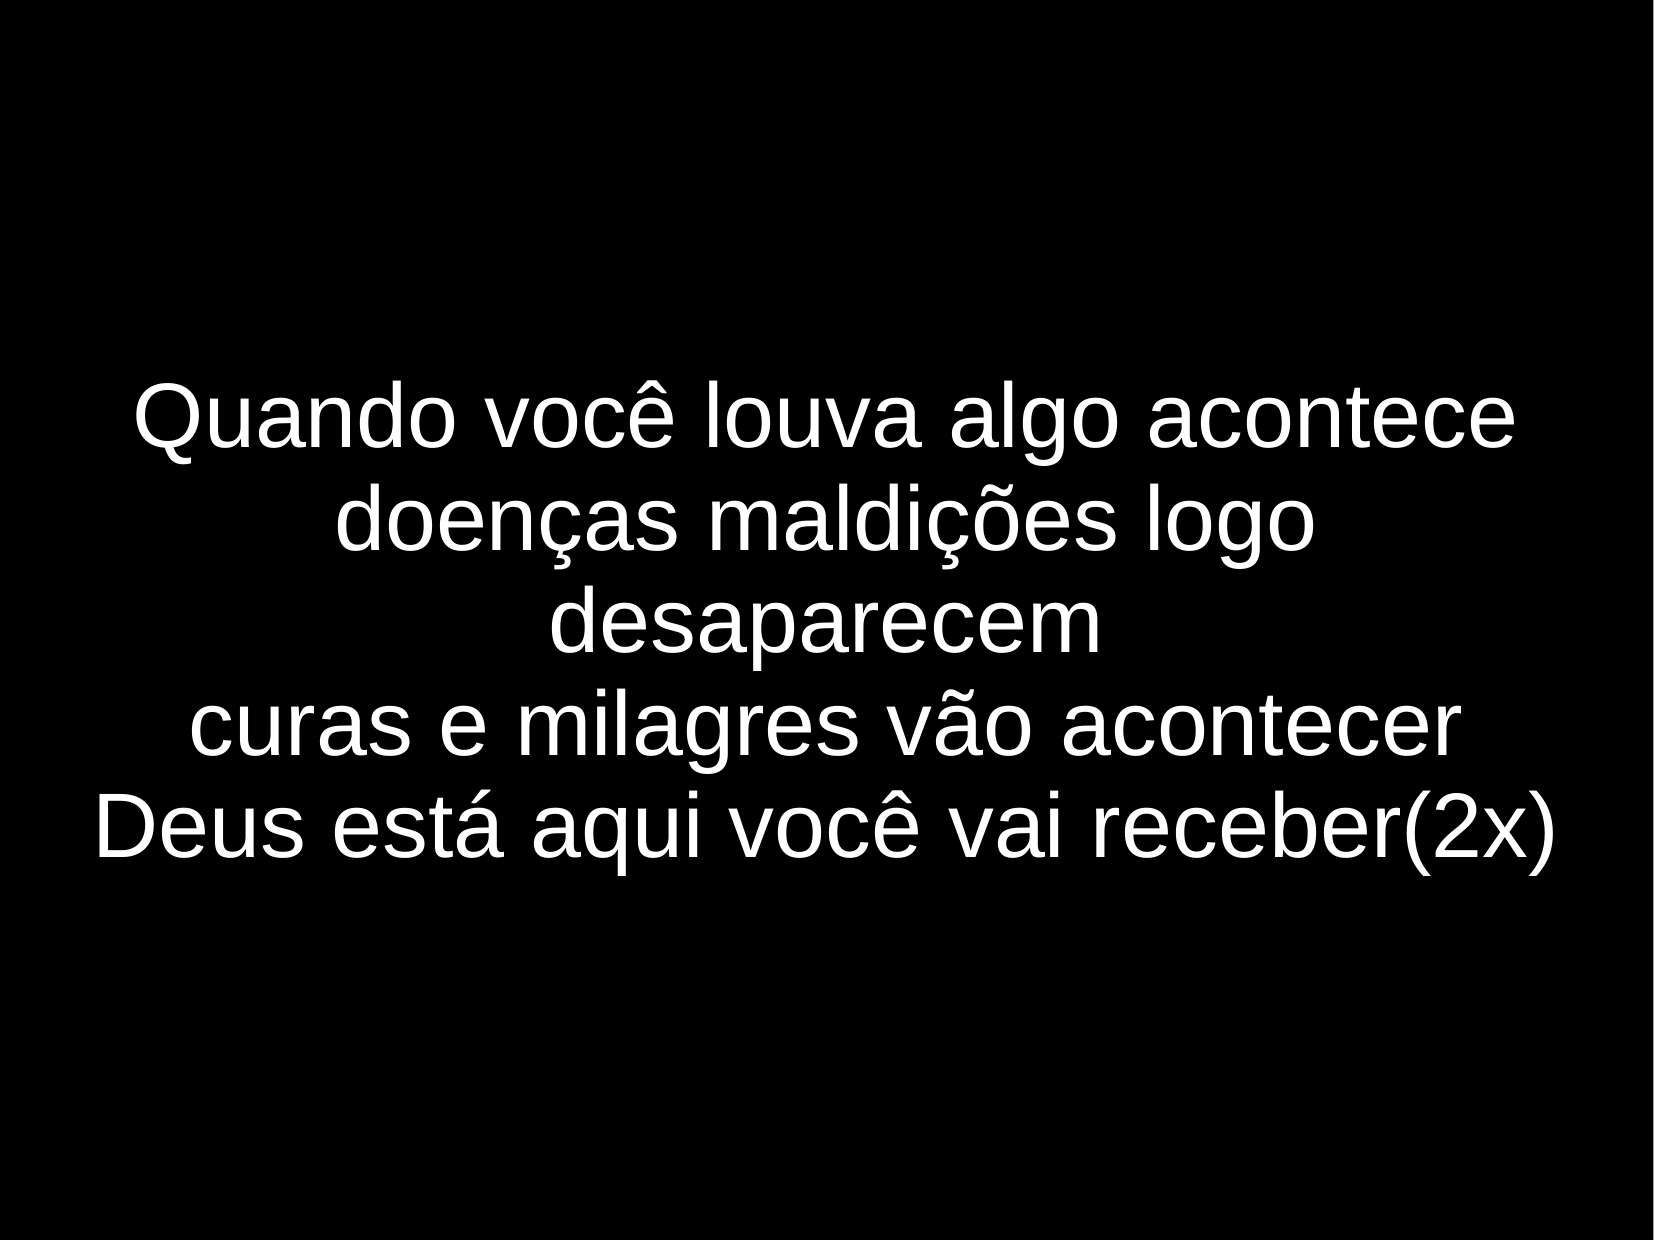

# Quando você louva algo acontece
doenças maldições logo desaparecem
curas e milagres vão acontecer Deus está aqui você vai receber(2x)